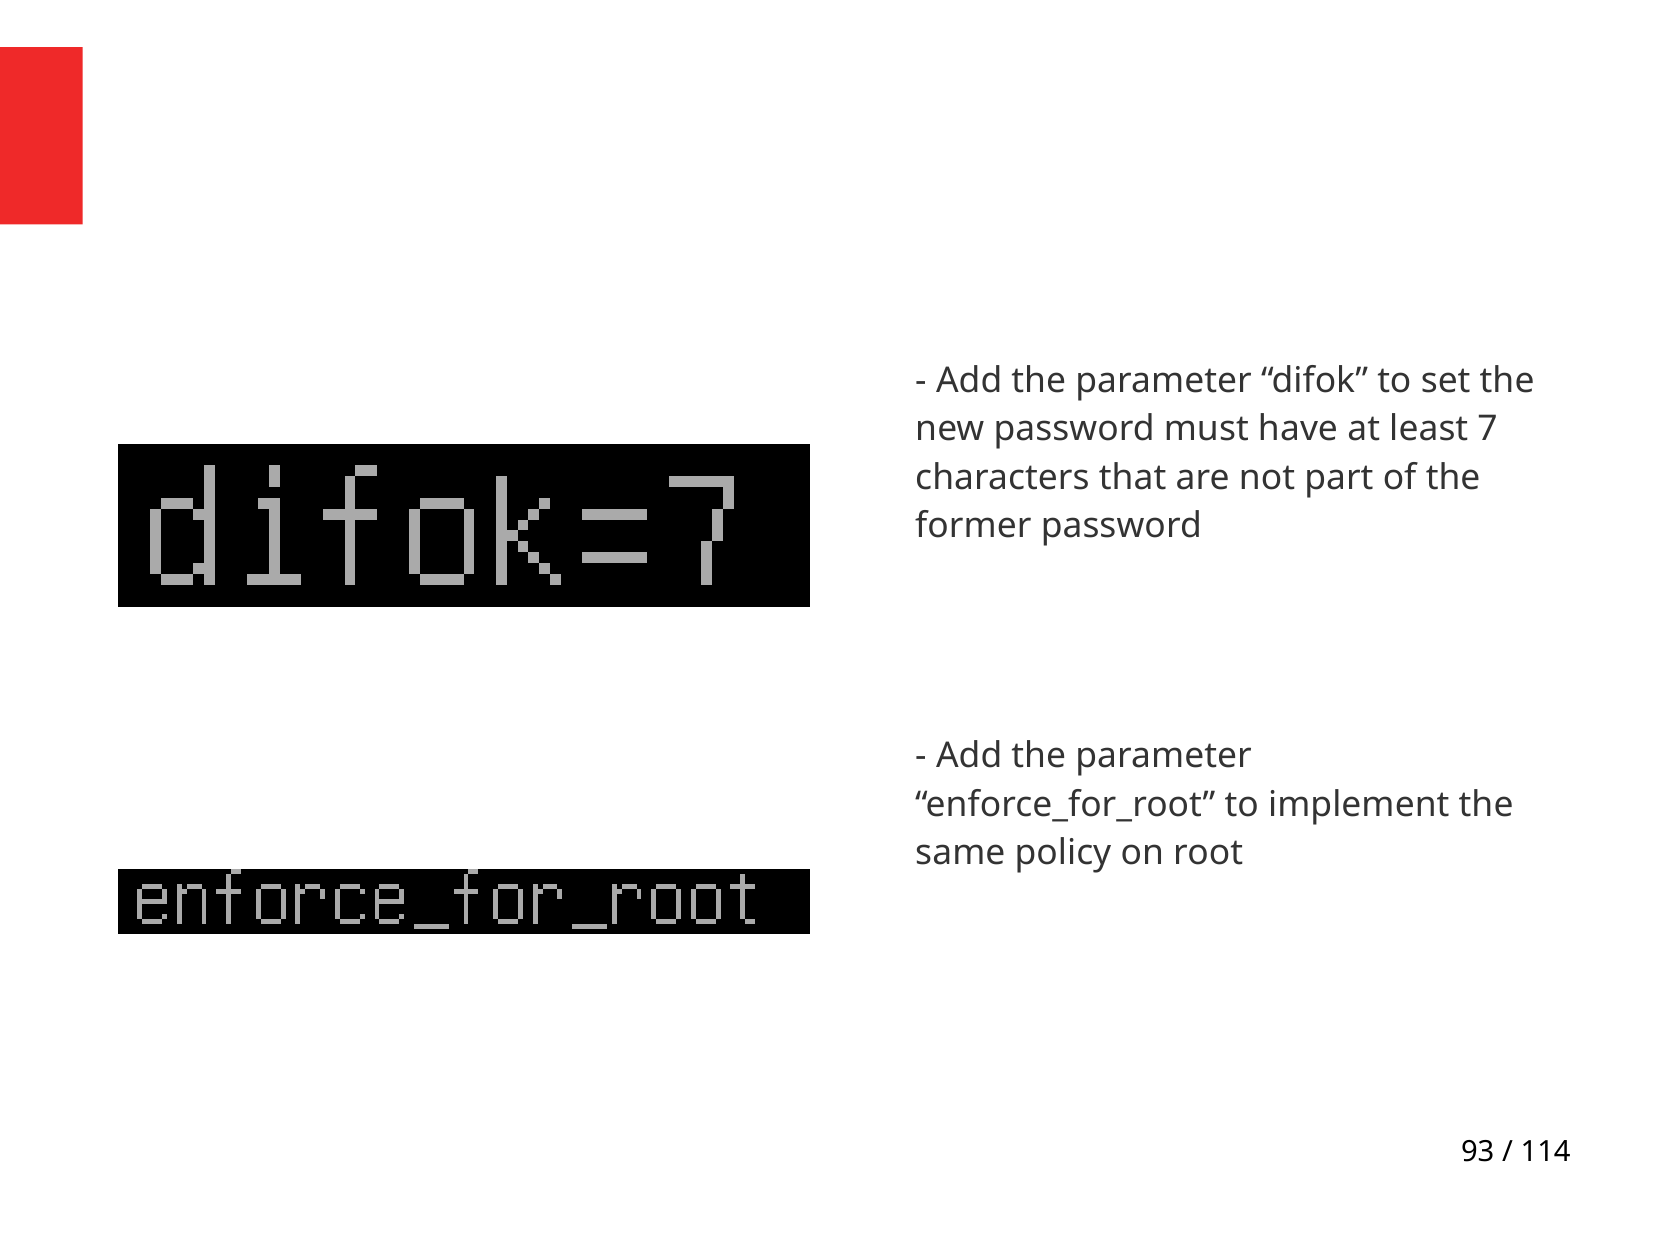

# - Add the parameter “difok” to set the new password must have at least 7 characters that are not part of the former password
- Add the parameter “enforce_for_root” to implement the same policy on root
93